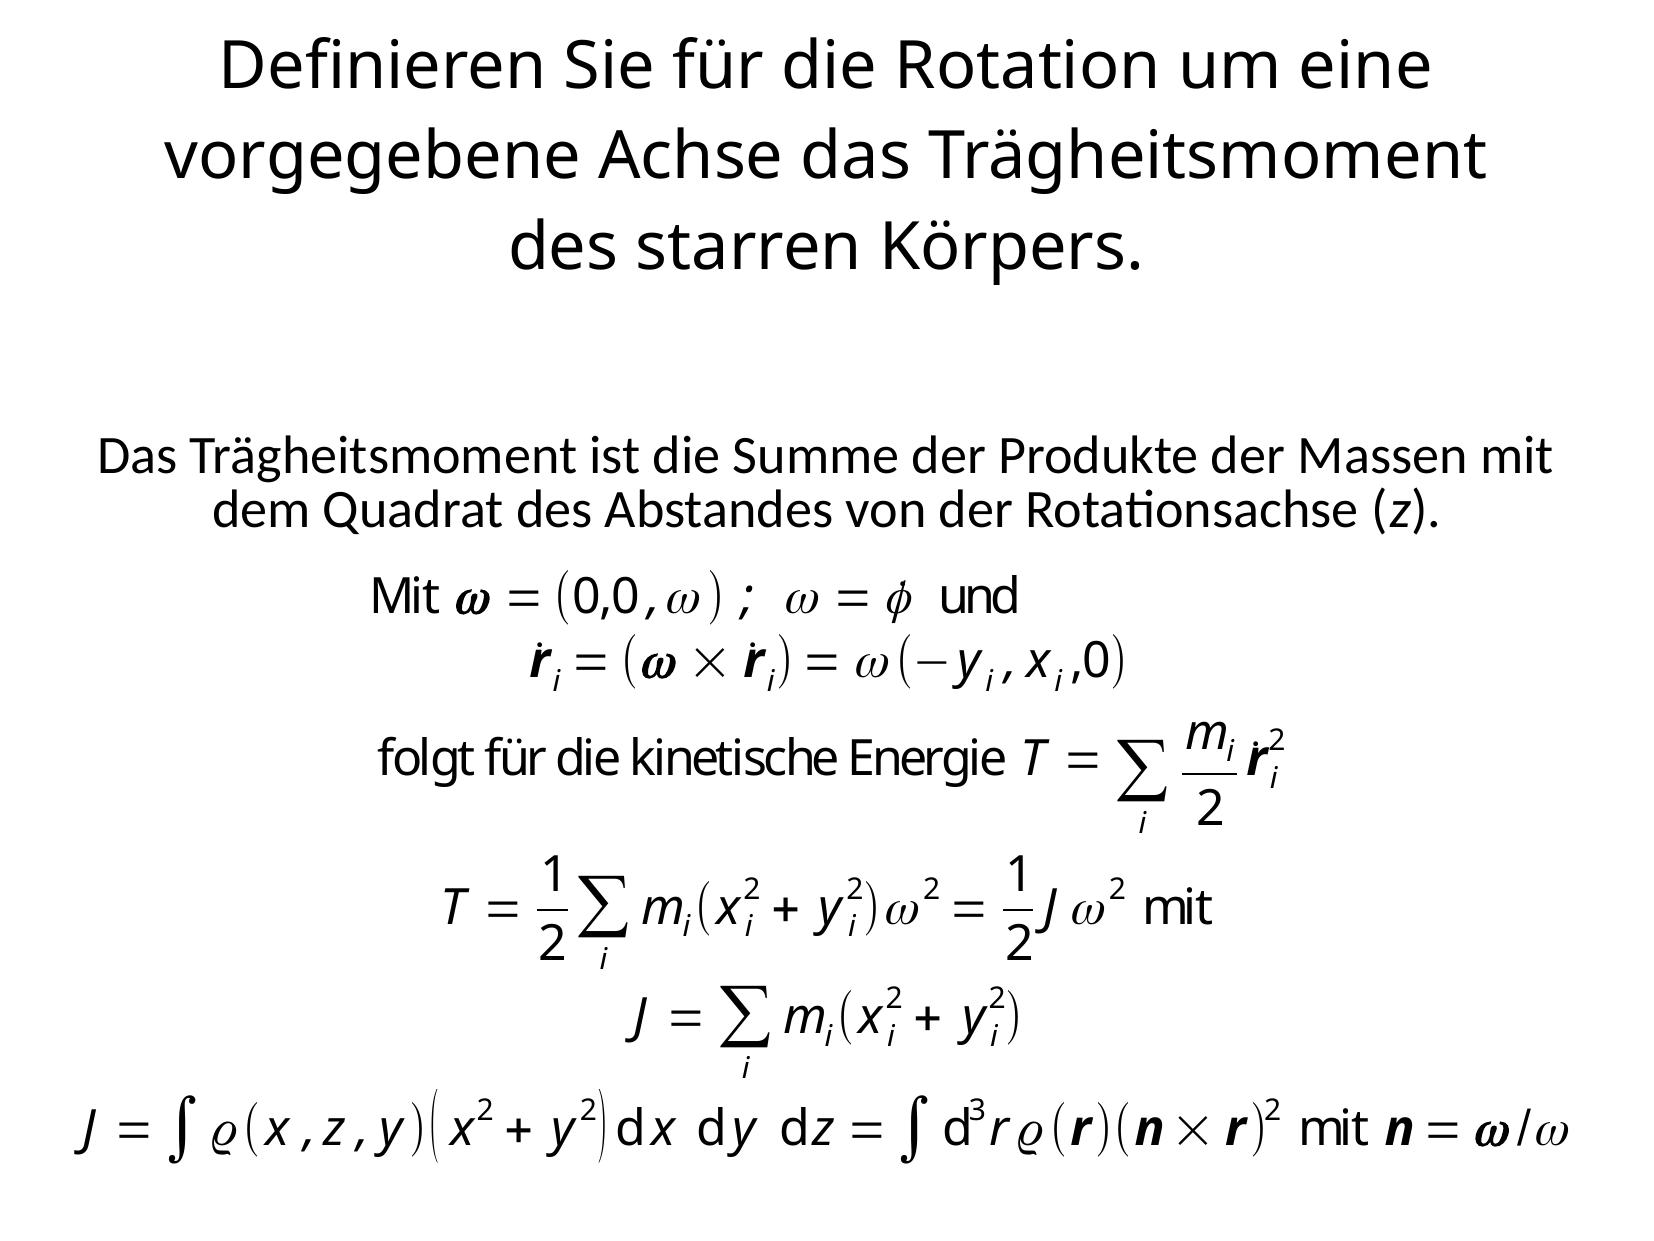

# Definieren Sie für die Rotation um eine vorgegebene Achse das Trägheitsmoment des starren Körpers.
Das Trägheitsmoment ist die Summe der Produkte der Massen mit dem Quadrat des Abstandes von der Rotationsachse (z).